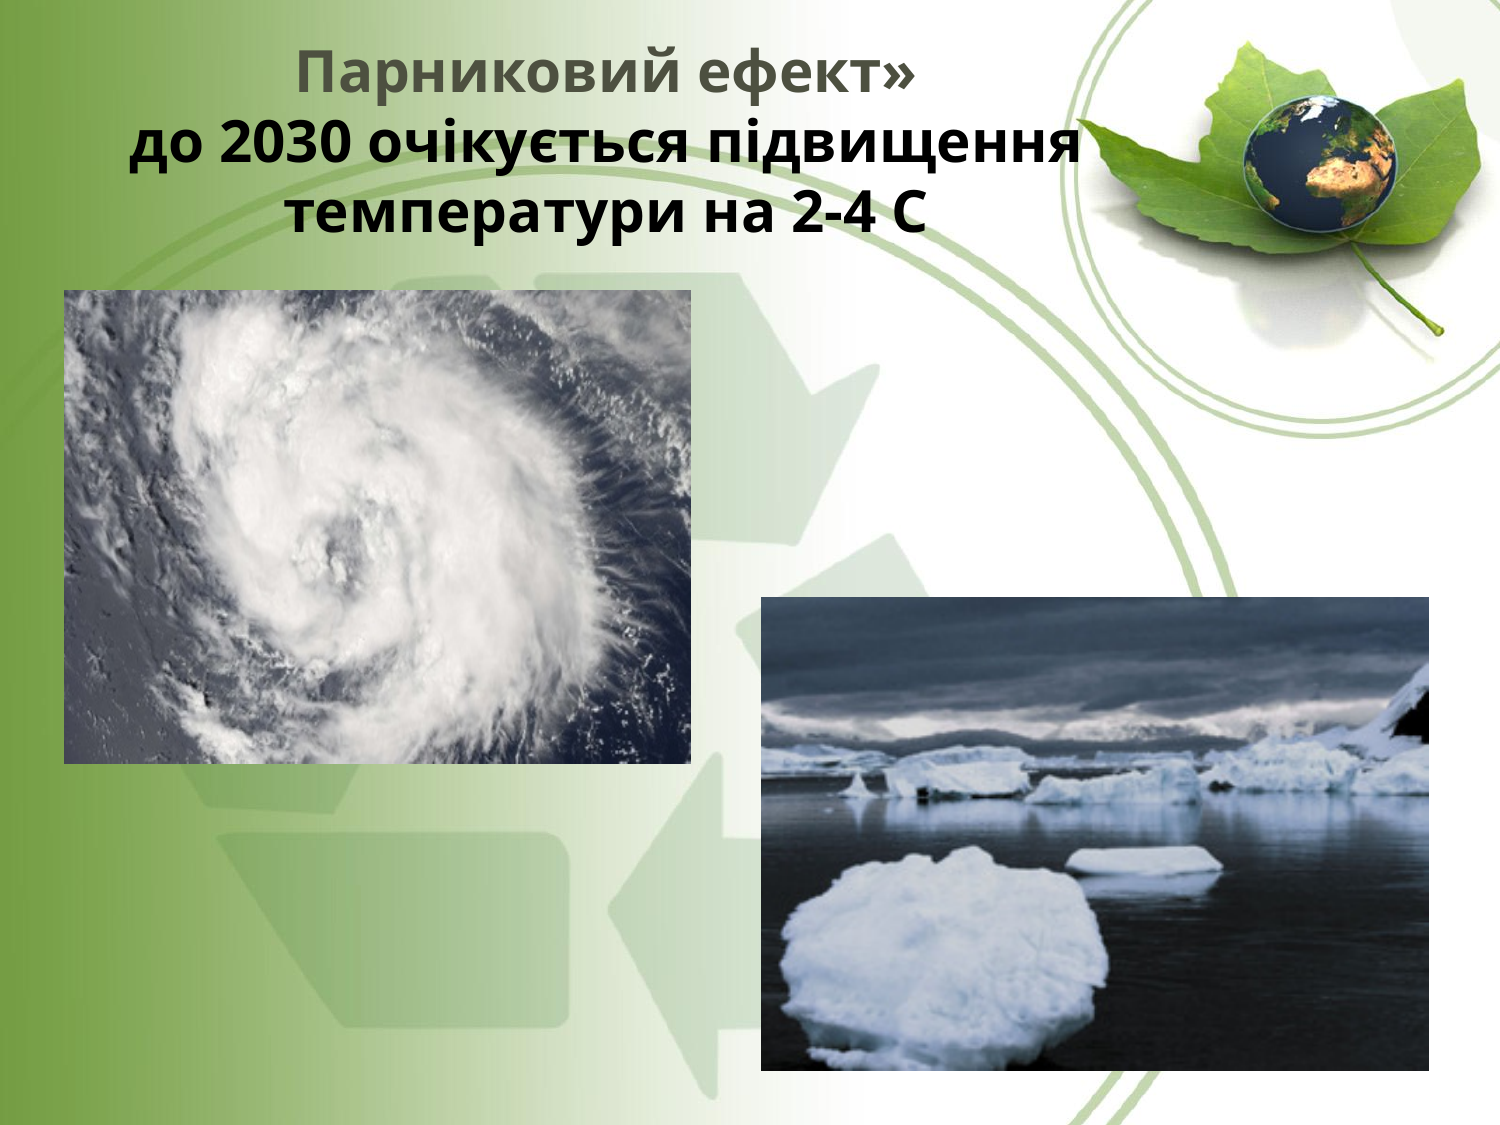

# Парниковий ефект» до 2030 очікується підвищення температури на 2-4 С